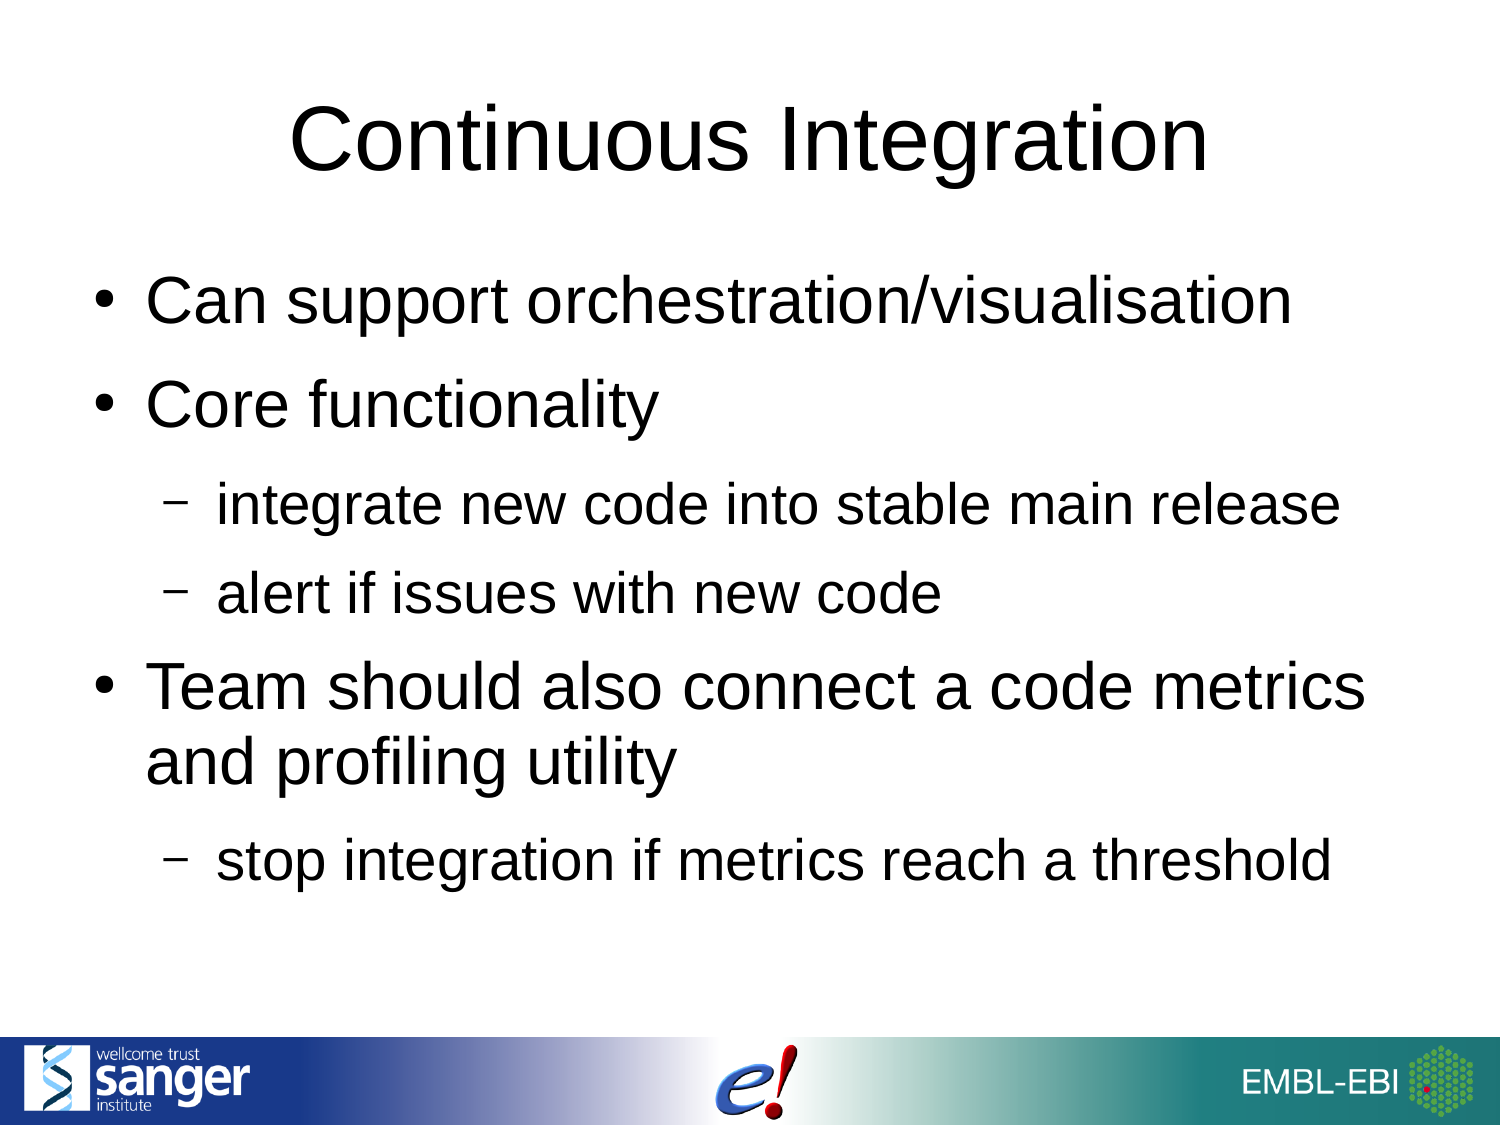

# Continuous Integration
Can support orchestration/visualisation
Core functionality
integrate new code into stable main release
alert if issues with new code
Team should also connect a code metrics and profiling utility
stop integration if metrics reach a threshold